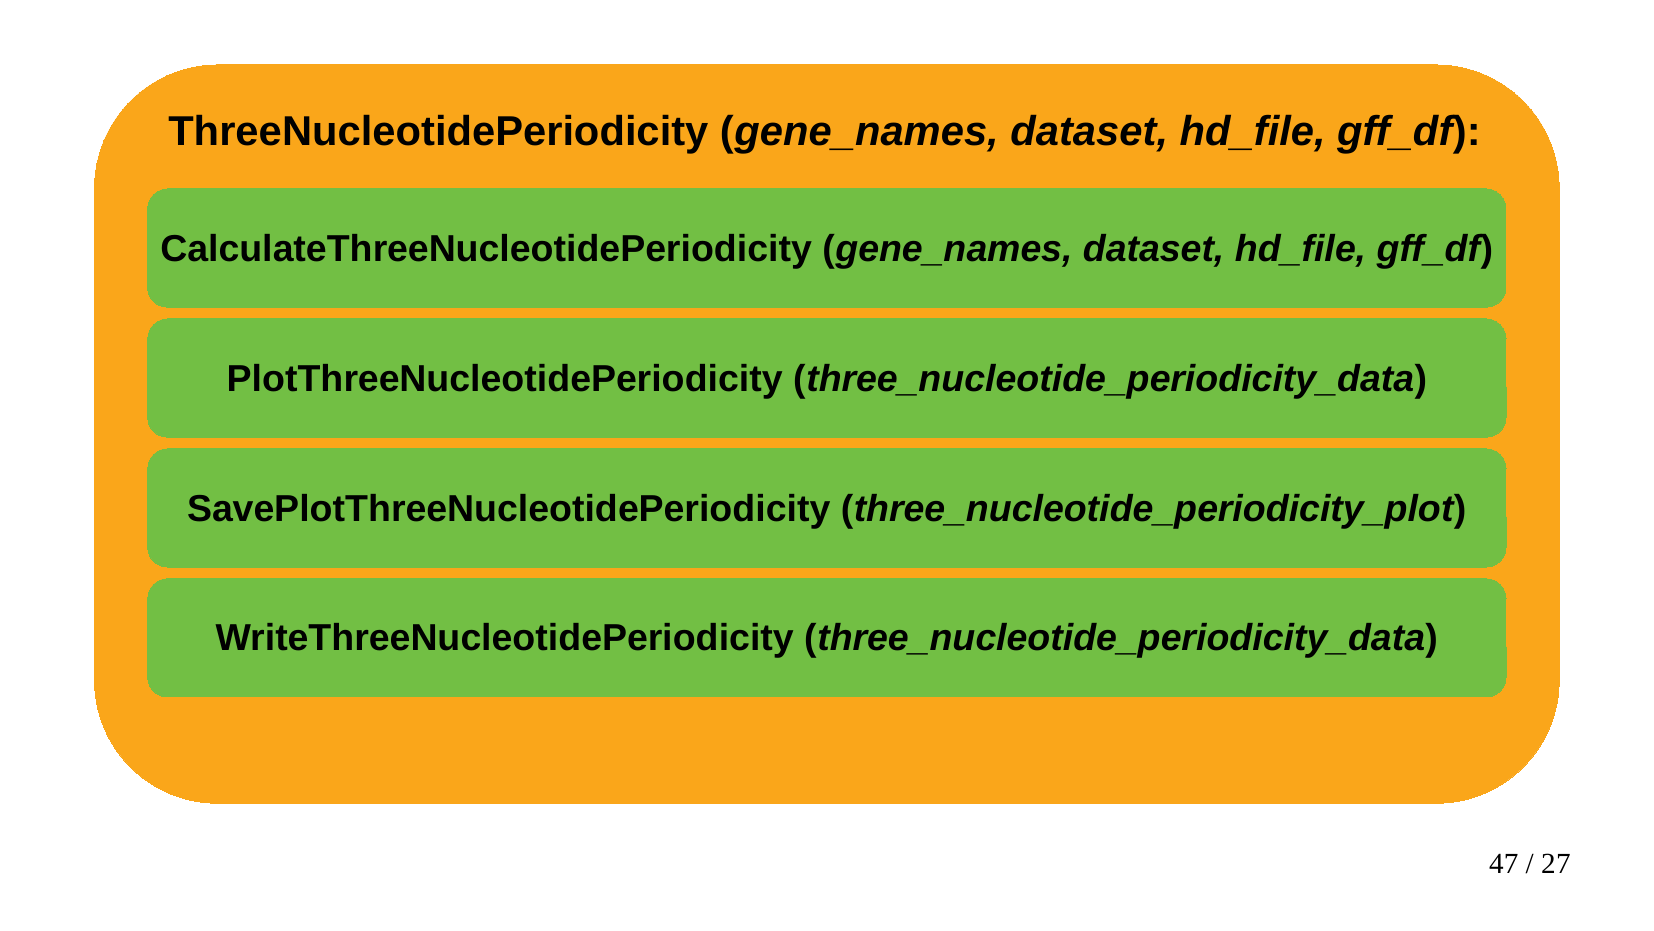

ThreeNucleotidePeriodicity (gene_names, dataset, hd_file, gff_df):
CalculateThreeNucleotidePeriodicity (gene_names, dataset, hd_file, gff_df)
PlotThreeNucleotidePeriodicity (three_nucleotide_periodicity_data)
SavePlotThreeNucleotidePeriodicity (three_nucleotide_periodicity_plot)
WriteThreeNucleotidePeriodicity (three_nucleotide_periodicity_data)
47